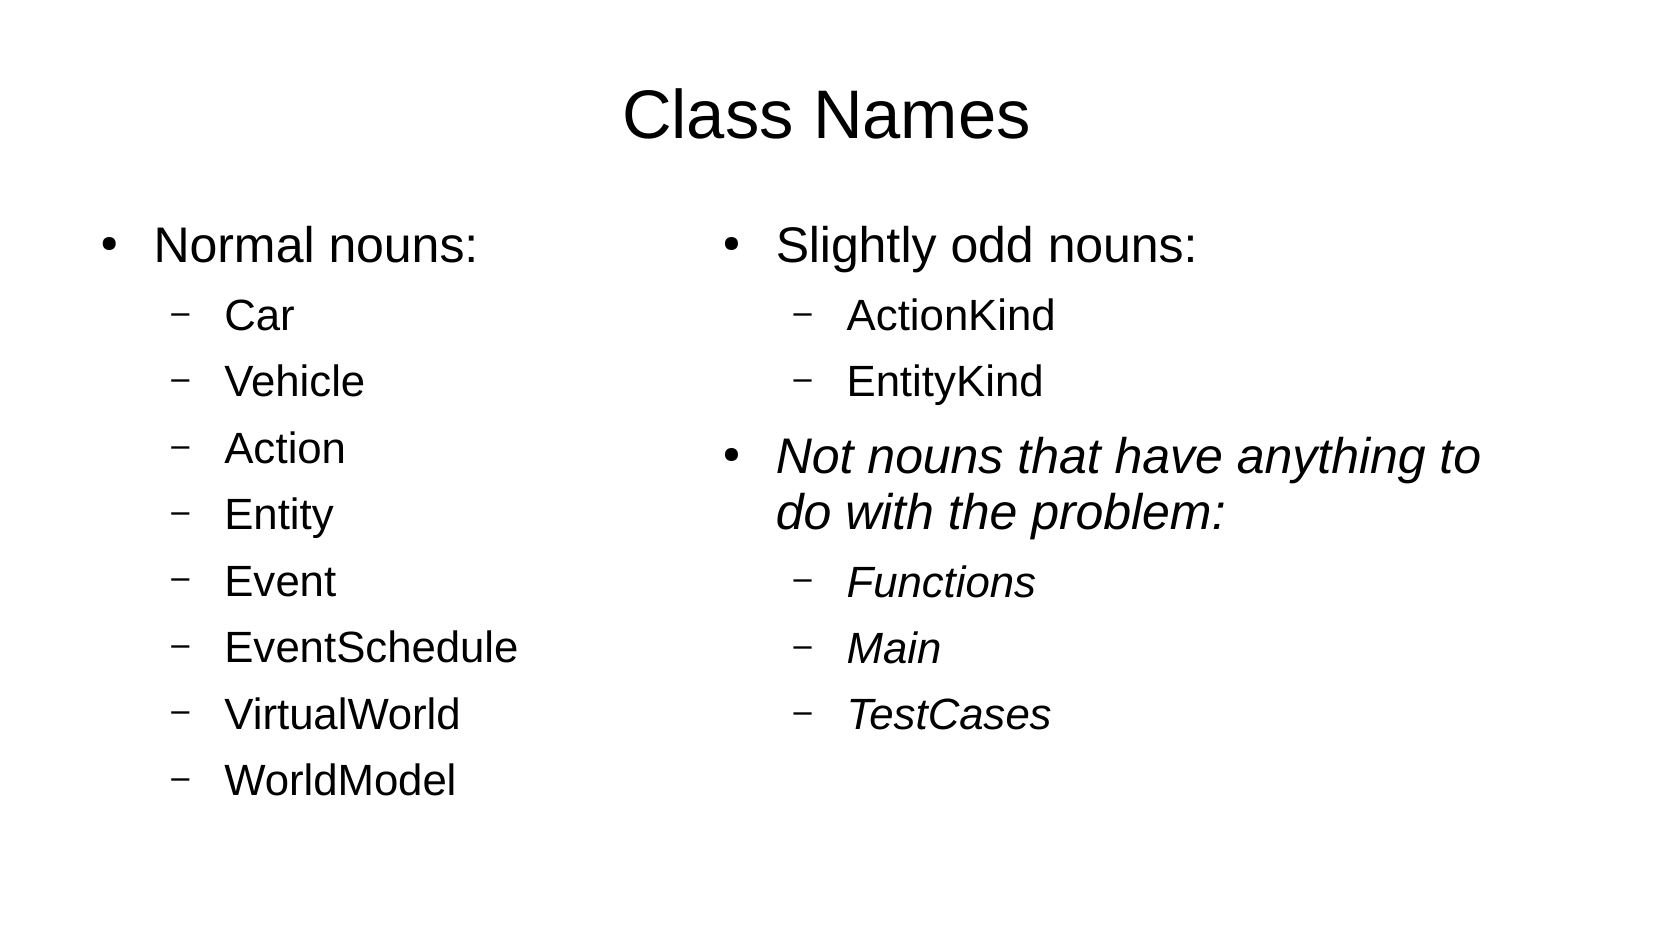

# Class Names
Normal nouns:
Car
Vehicle
Action
Entity
Event
EventSchedule
VirtualWorld
WorldModel
Slightly odd nouns:
ActionKind
EntityKind
Not nouns that have anything to do with the problem:
Functions
Main
TestCases